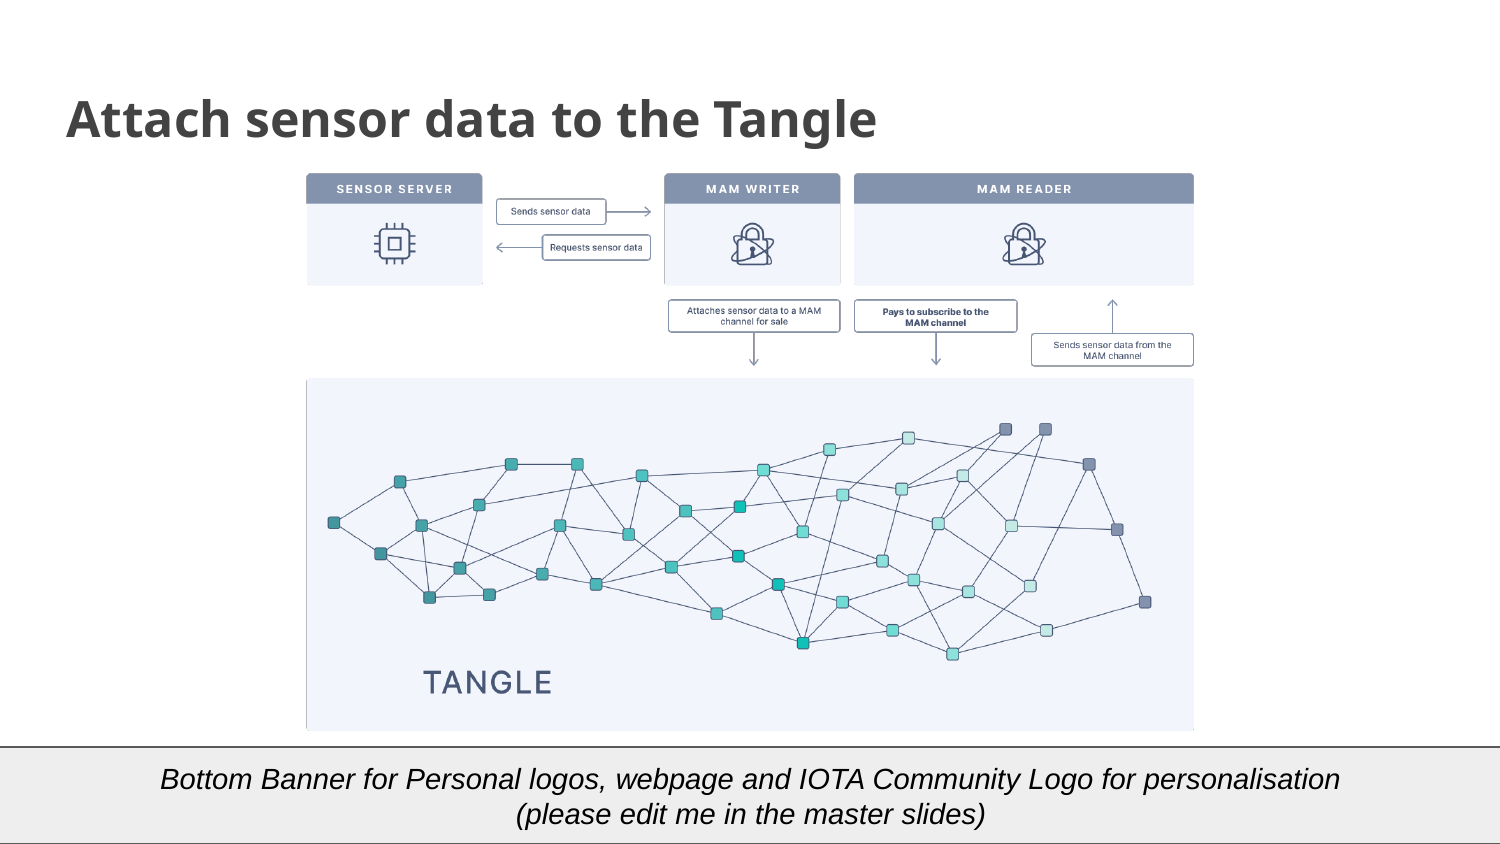

# Attach sensor data to the Tangle